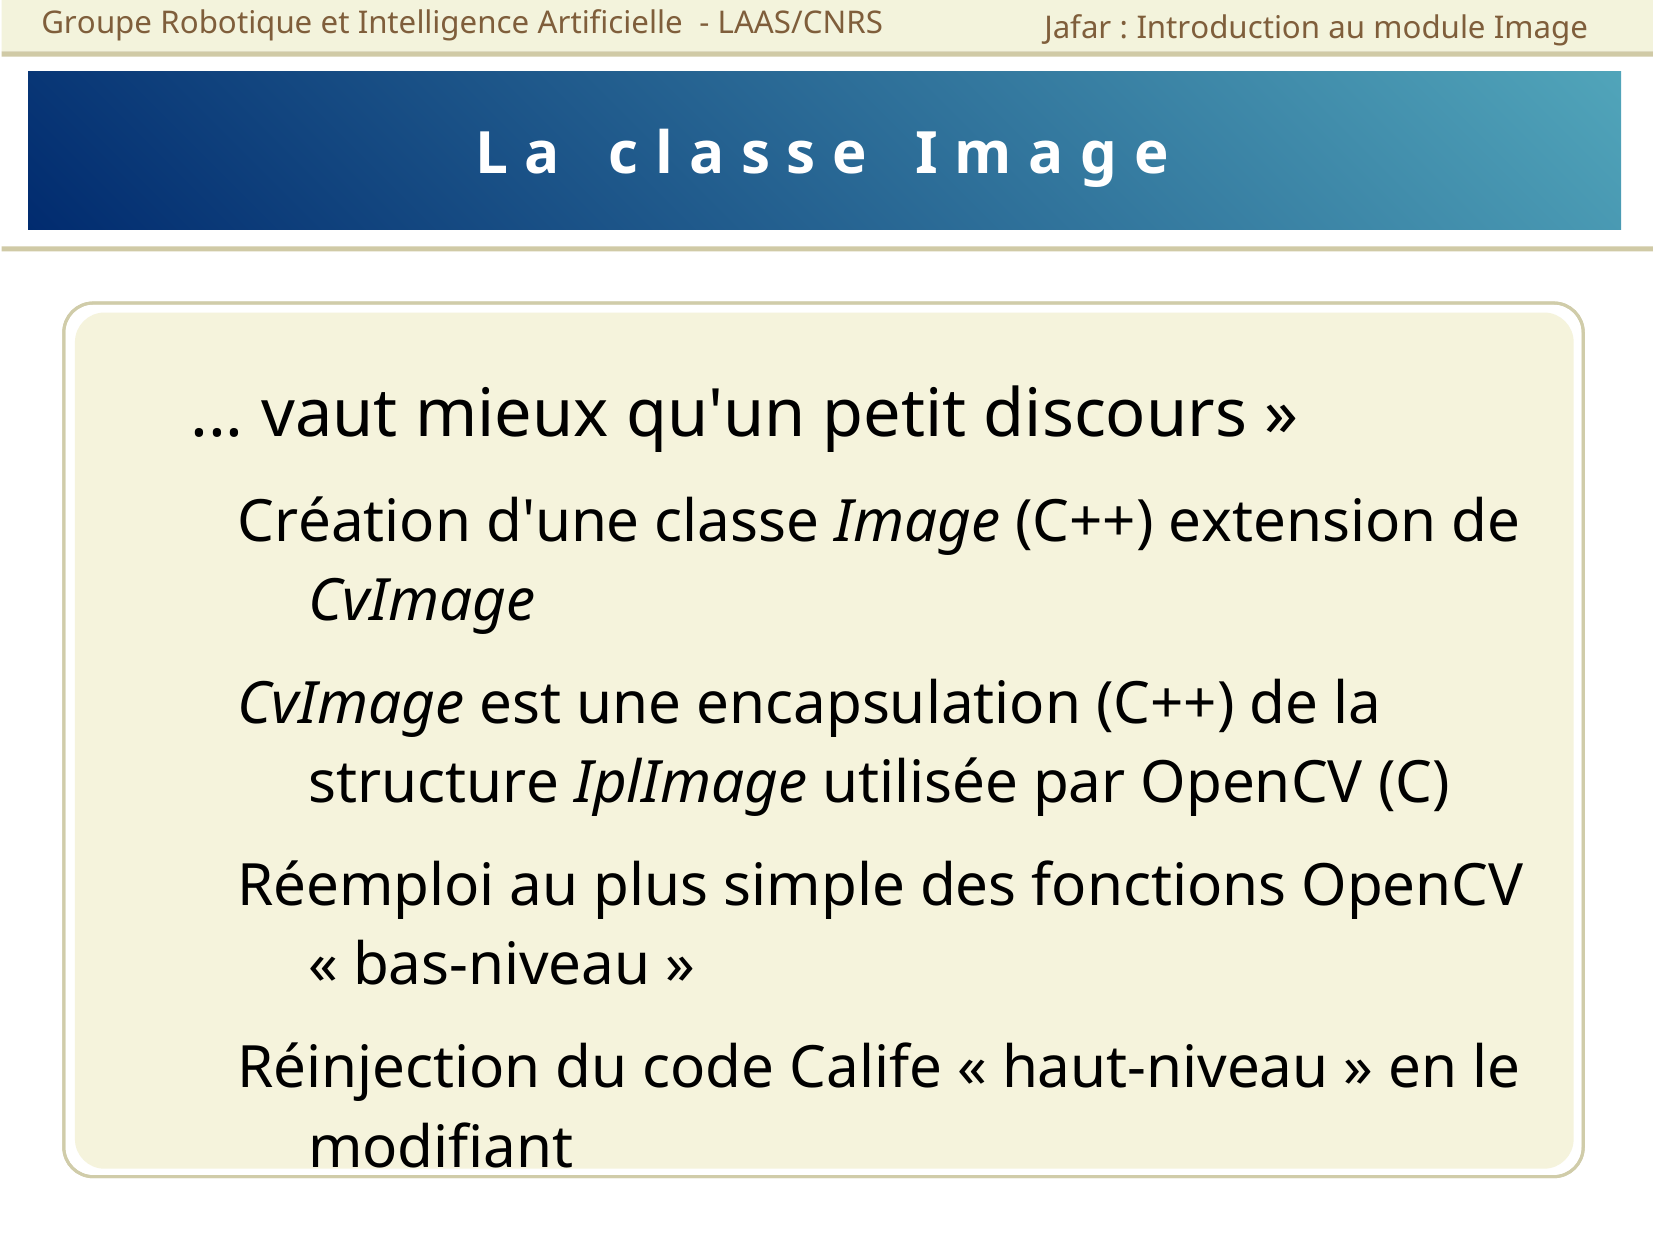

# La classe Image
... vaut mieux qu'un petit discours »
Création d'une classe Image (C++) extension de CvImage
CvImage est une encapsulation (C++) de la structure IplImage utilisée par OpenCV (C)
Réemploi au plus simple des fonctions OpenCV « bas-niveau »
Réinjection du code Calife « haut-niveau » en le modifiant